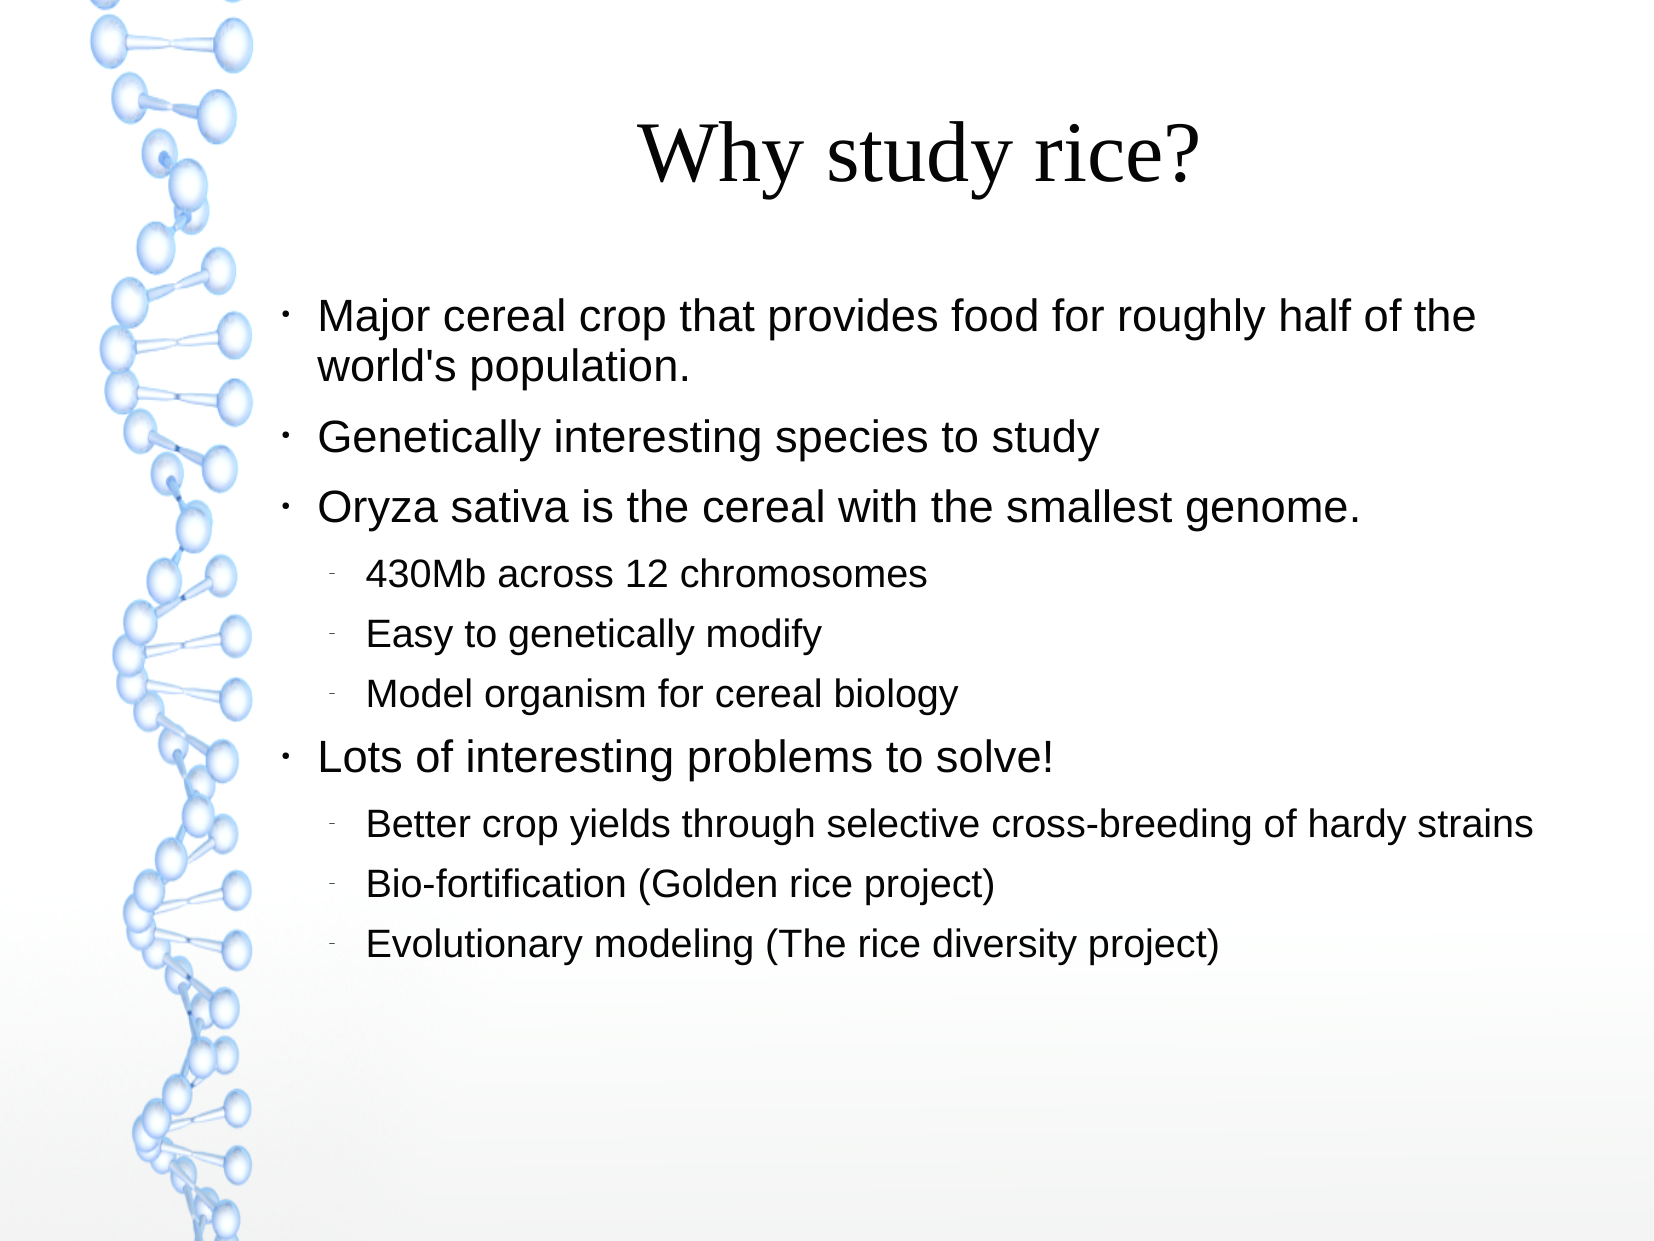

# Why study rice?
Major cereal crop that provides food for roughly half of the world's population.
Genetically interesting species to study
Oryza sativa is the cereal with the smallest genome.
430Mb across 12 chromosomes
Easy to genetically modify
Model organism for cereal biology
Lots of interesting problems to solve!
Better crop yields through selective cross-breeding of hardy strains
Bio-fortification (Golden rice project)
Evolutionary modeling (The rice diversity project)